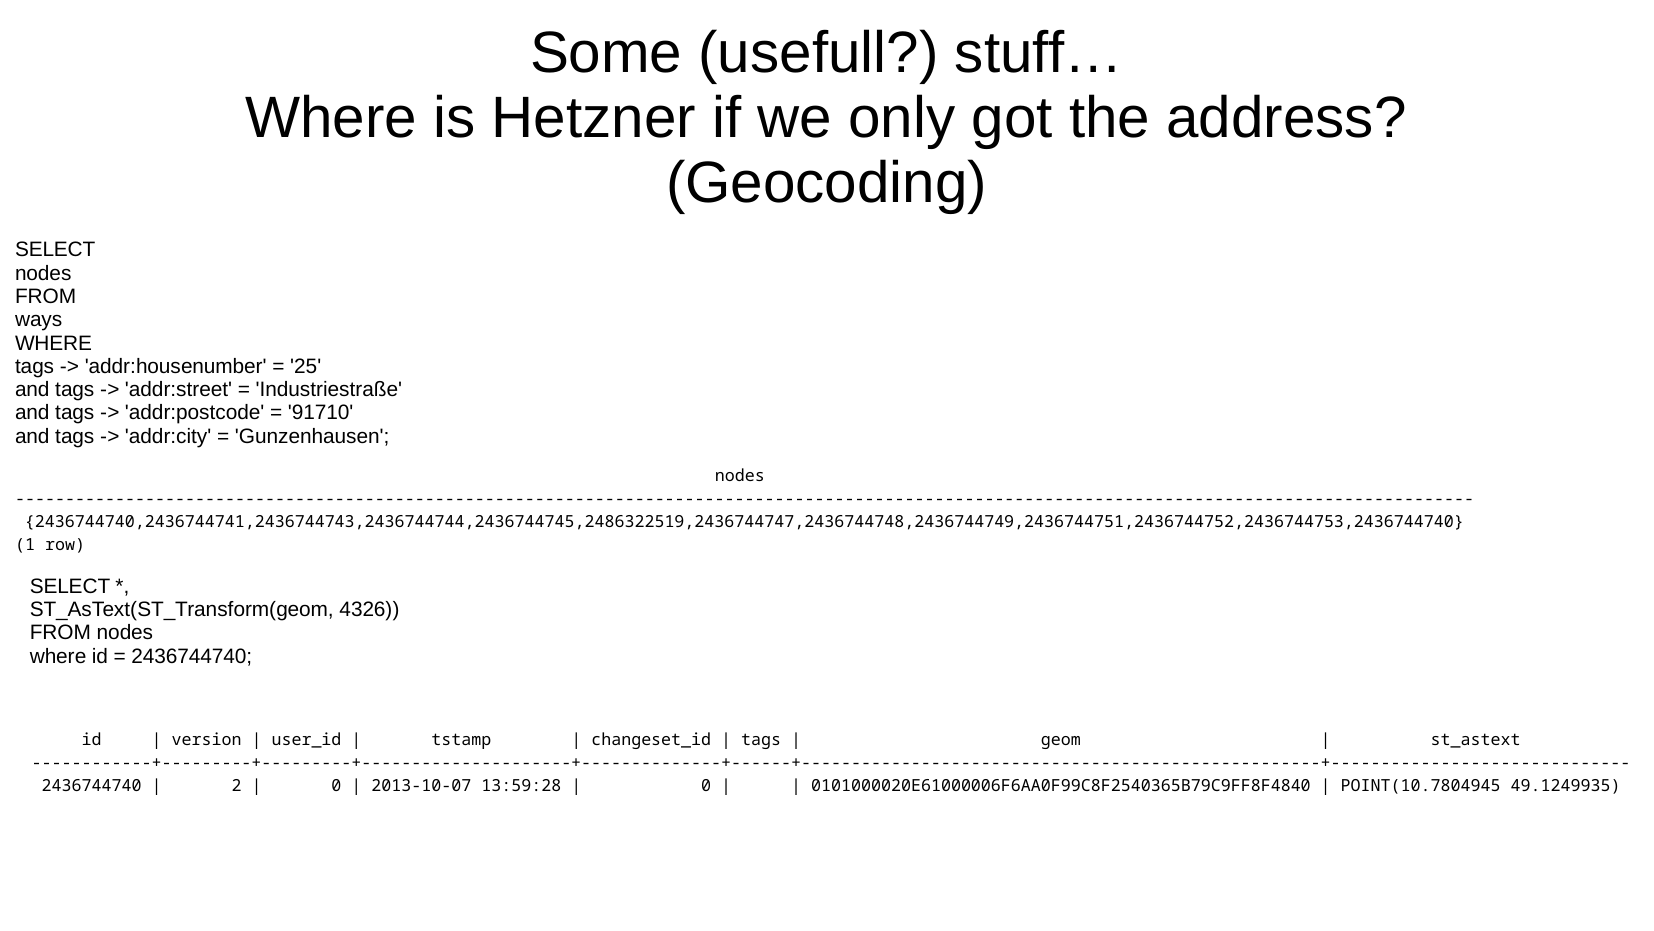

# Some (usefull?) stuff… Where is Hetzner if we only got the address? (Geocoding)
SELECT
nodes
FROM
ways
WHERE
tags -> 'addr:housenumber' = '25'
and tags -> 'addr:street' = 'Industriestraße'
and tags -> 'addr:postcode' = '91710'
and tags -> 'addr:city' = 'Gunzenhausen';
 nodes
--------------------------------------------------------------------------------------------------------------------------------------------------
 {2436744740,2436744741,2436744743,2436744744,2436744745,2486322519,2436744747,2436744748,2436744749,2436744751,2436744752,2436744753,2436744740}
(1 row)
SELECT *,
ST_AsText(ST_Transform(geom, 4326))
FROM nodes
where id = 2436744740;
 id | version | user_id | tstamp | changeset_id | tags | geom | st_astext
------------+---------+---------+---------------------+--------------+------+----------------------------------------------------+------------------------------
 2436744740 | 2 | 0 | 2013-10-07 13:59:28 | 0 | | 0101000020E61000006F6AA0F99C8F2540365B79C9FF8F4840 | POINT(10.7804945 49.1249935)